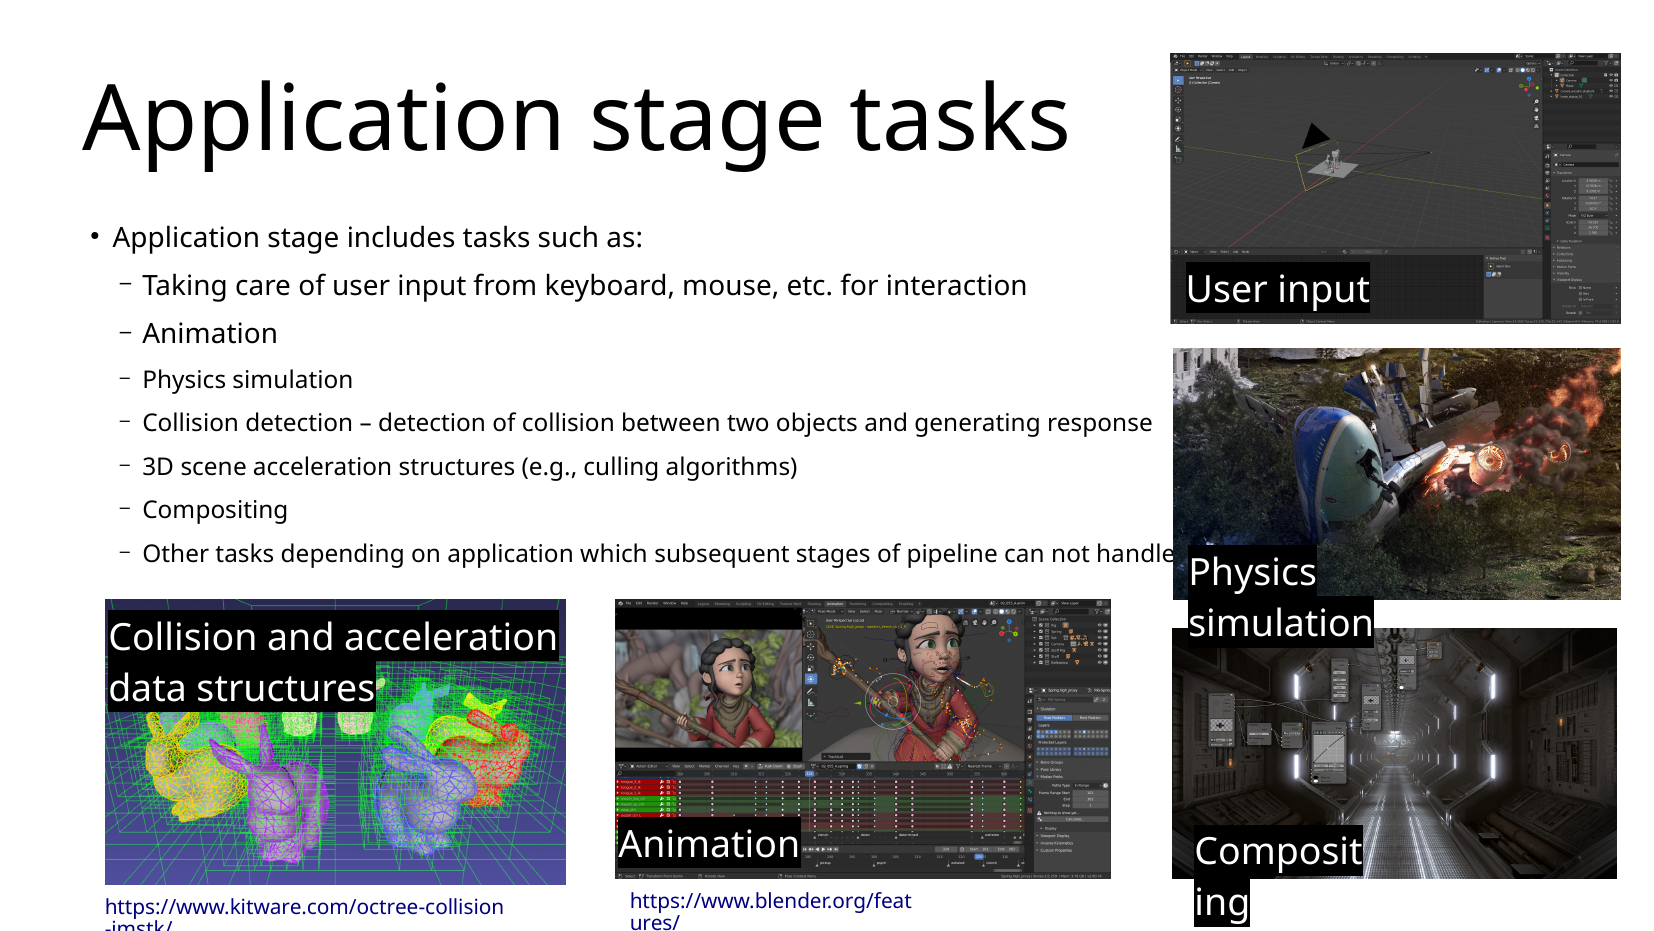

# Application stage tasks
Application stage includes tasks such as:
Taking care of user input from keyboard, mouse, etc. for interaction
Animation
Physics simulation
Collision detection – detection of collision between two objects and generating response
3D scene acceleration structures (e.g., culling algorithms)
Compositing
Other tasks depending on application which subsequent stages of pipeline can not handle
User input
Physics simulation
Collision and acceleration data structures
Animation
Compositing
53
https://www.blender.org/features/
https://www.kitware.com/octree-collision-imstk/